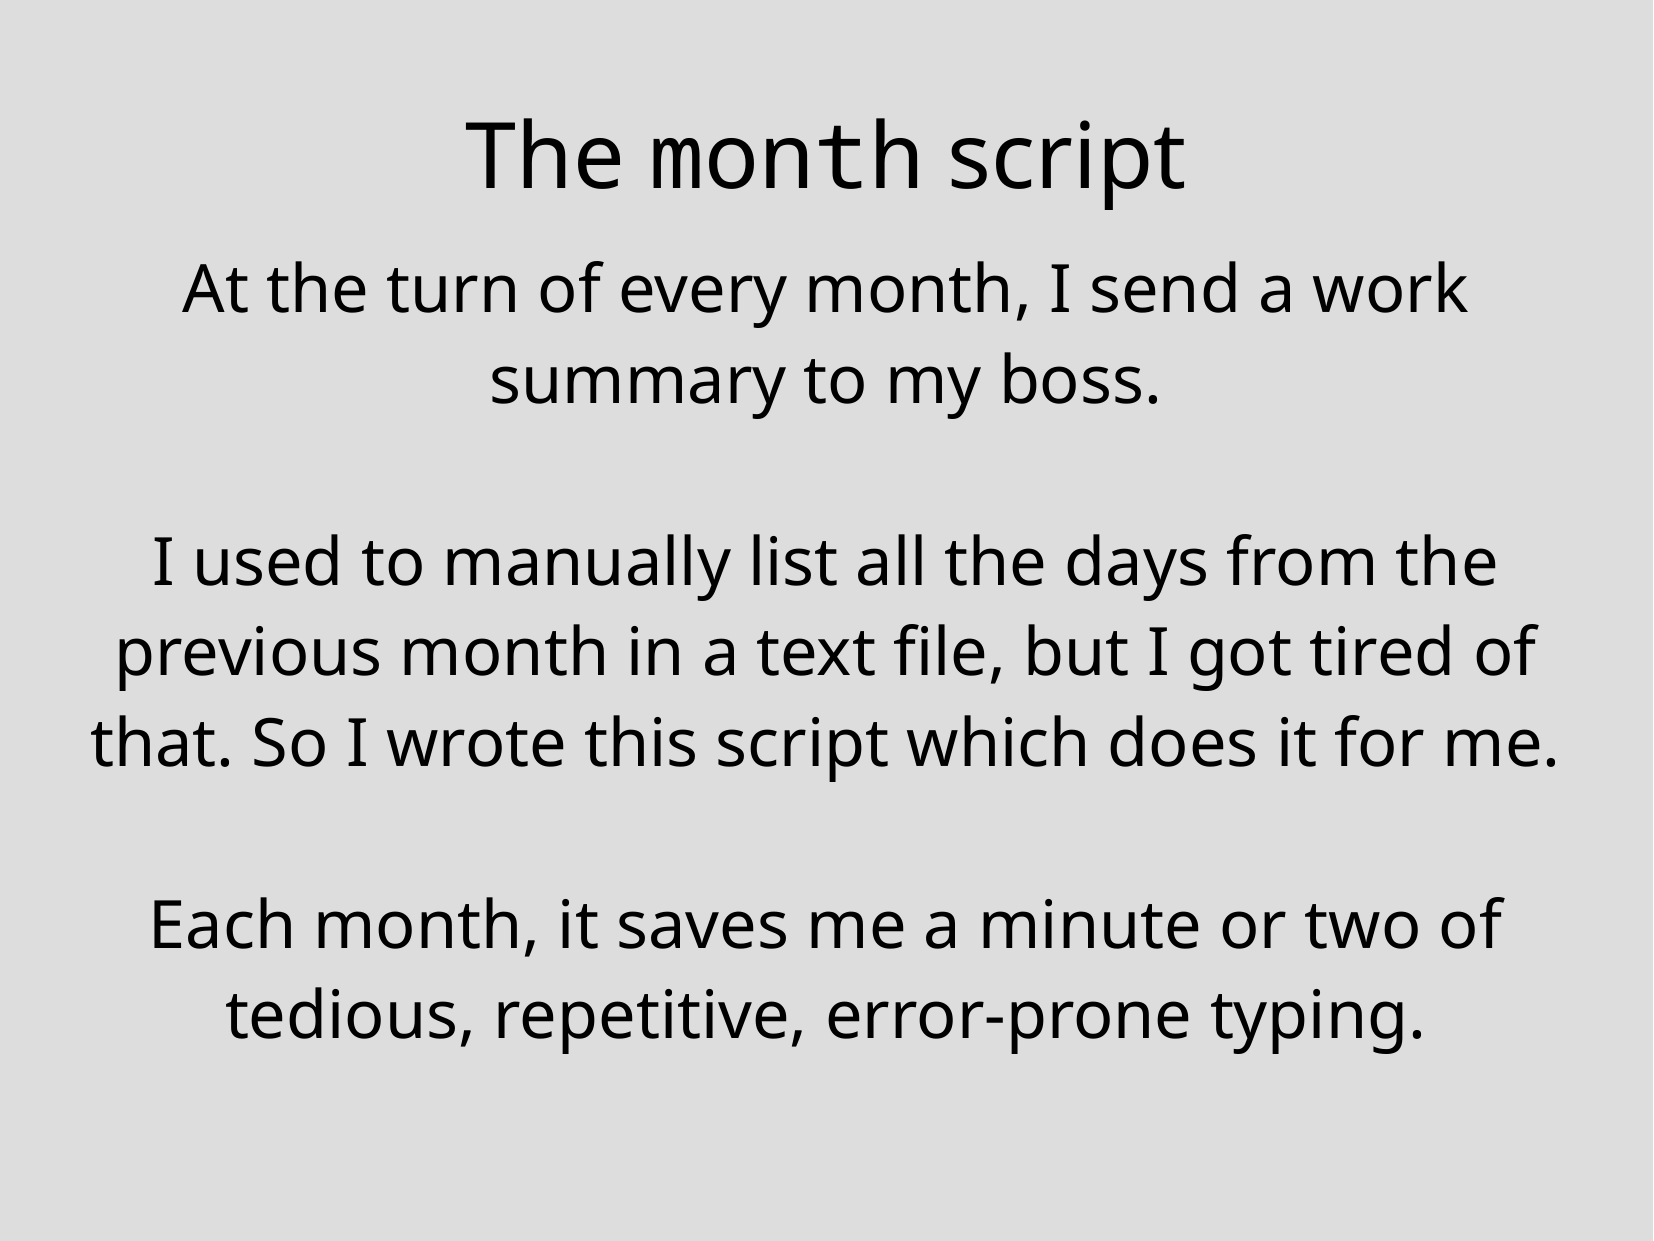

# The month script
At the turn of every month, I send a work summary to my boss.
I used to manually list all the days from the previous month in a text file, but I got tired of that. So I wrote this script which does it for me.
Each month, it saves me a minute or two of tedious, repetitive, error-prone typing.